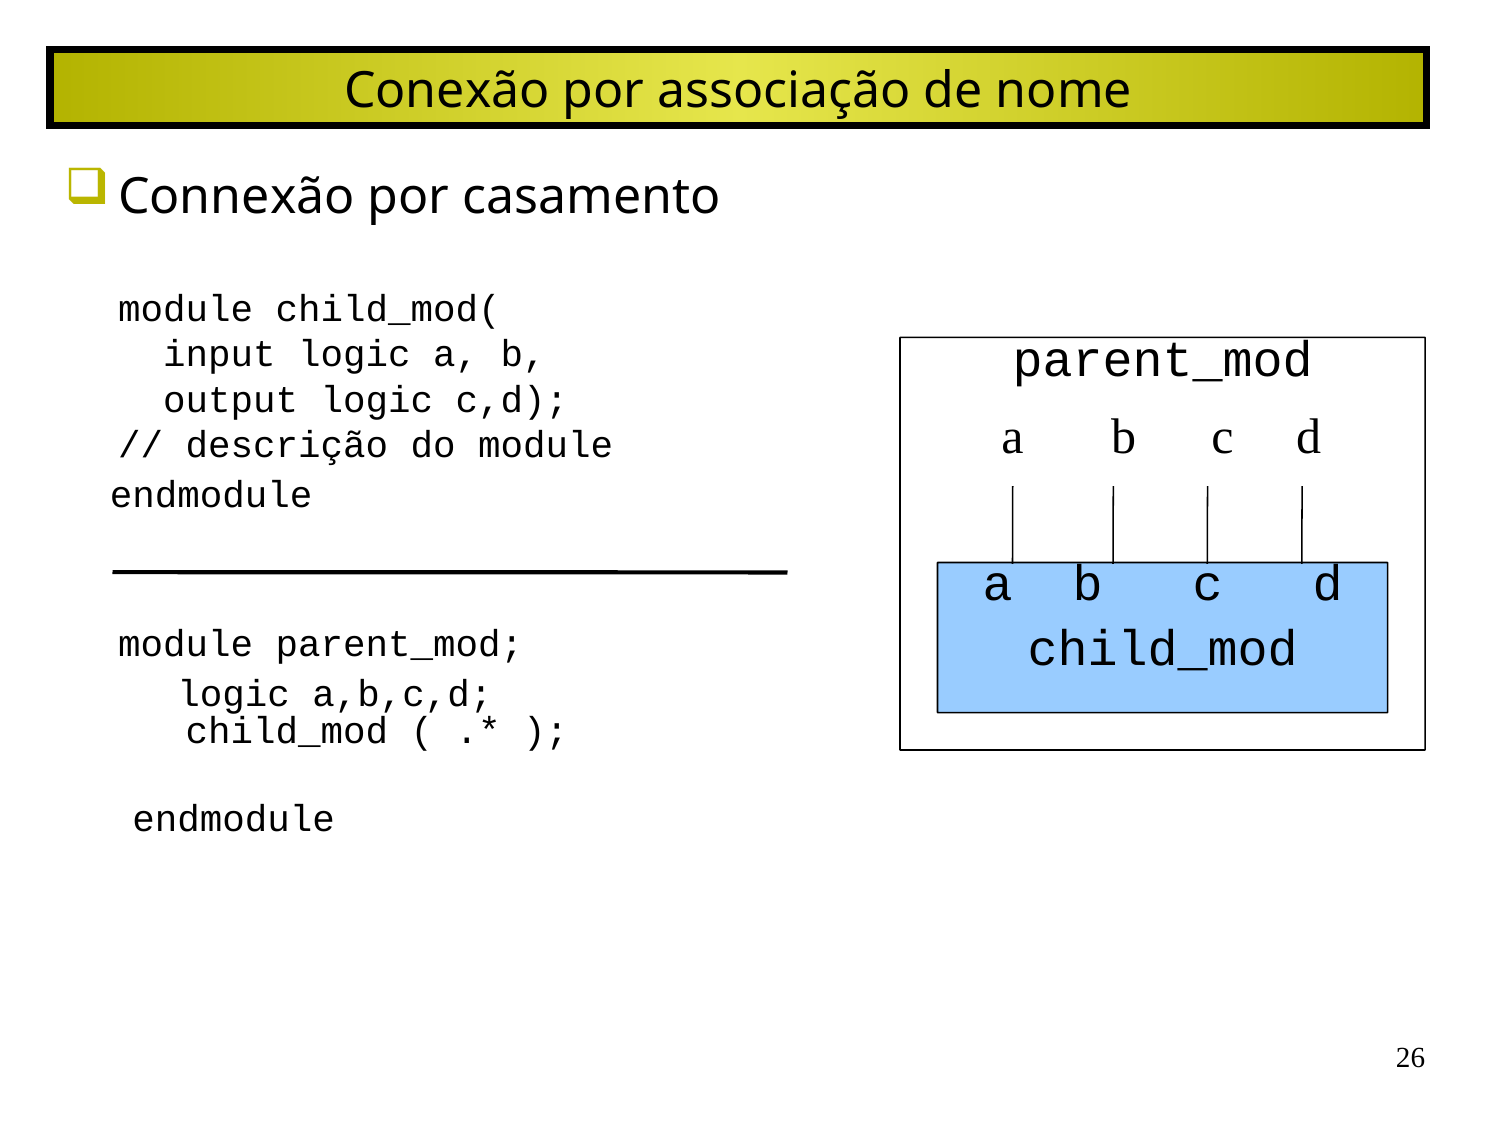

# Conexão por associação de nome
Connexão por casamento
module child_mod(
 input logic a, b,
 output logic c,d);
// descrição do module
 endmodule
module parent_mod;
 logic a,b,c,d;
 child_mod ( .* );
 endmodule
parent_mod
a b c d
a b c d
child_mod
26